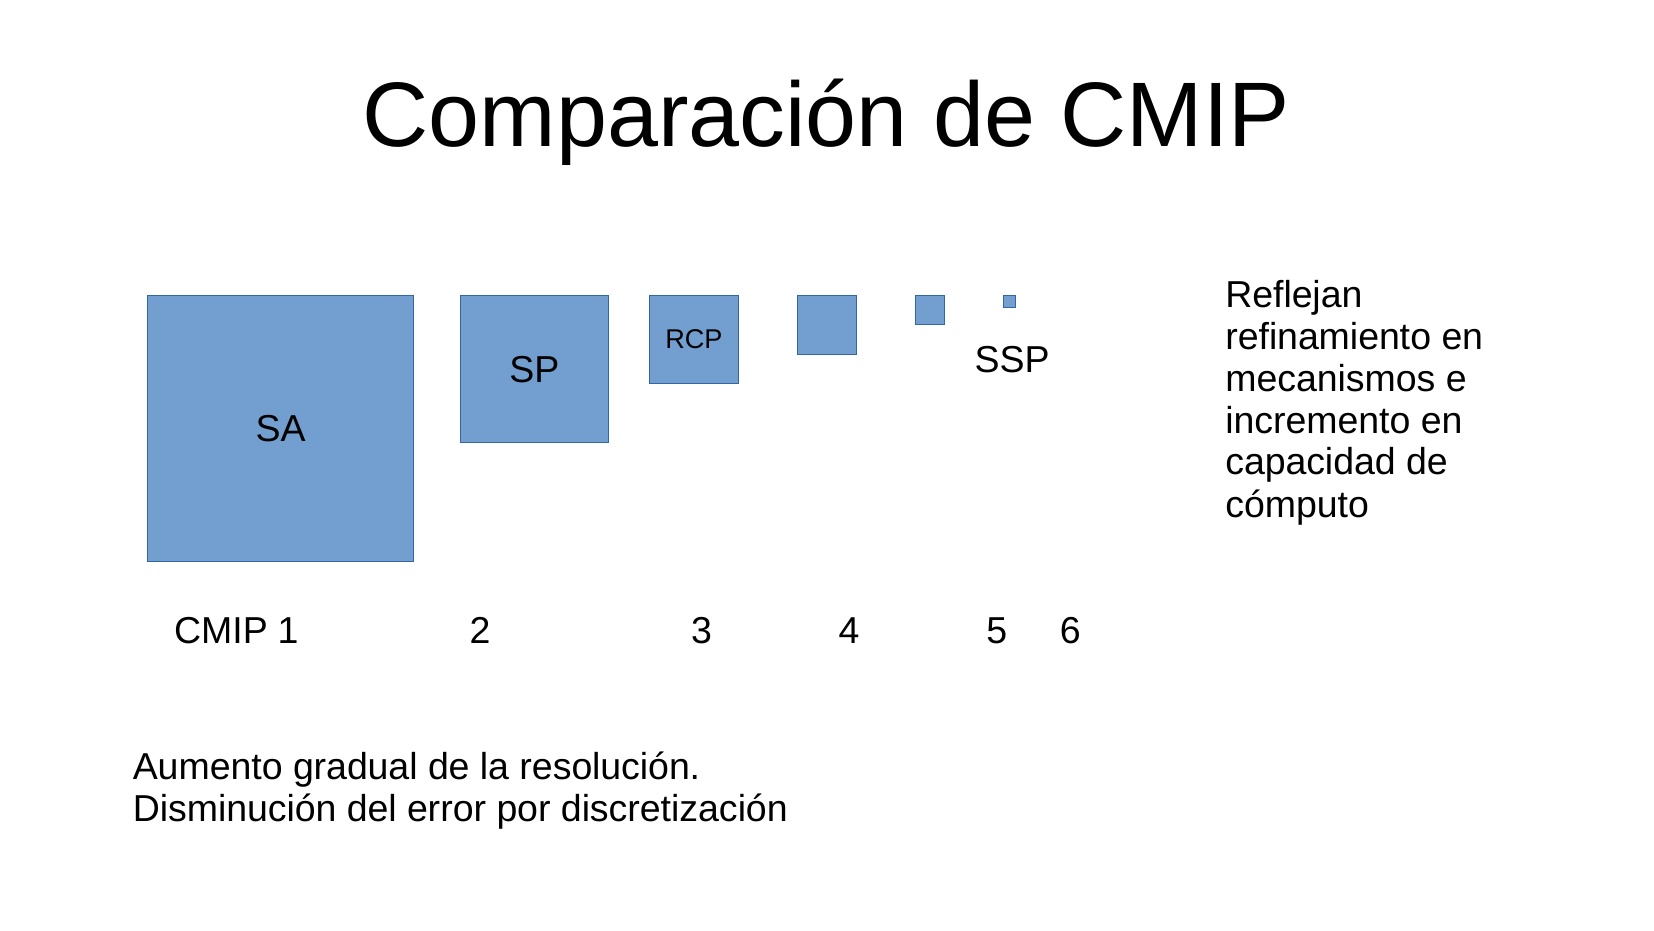

# Comparación de CMIP
Reflejan refinamiento en mecanismos e incremento en capacidad de cómputo
SA
SP
RCP
SSP
CMIP 1			2			3		4		5	6
Aumento gradual de la resolución.
Disminución del error por discretización